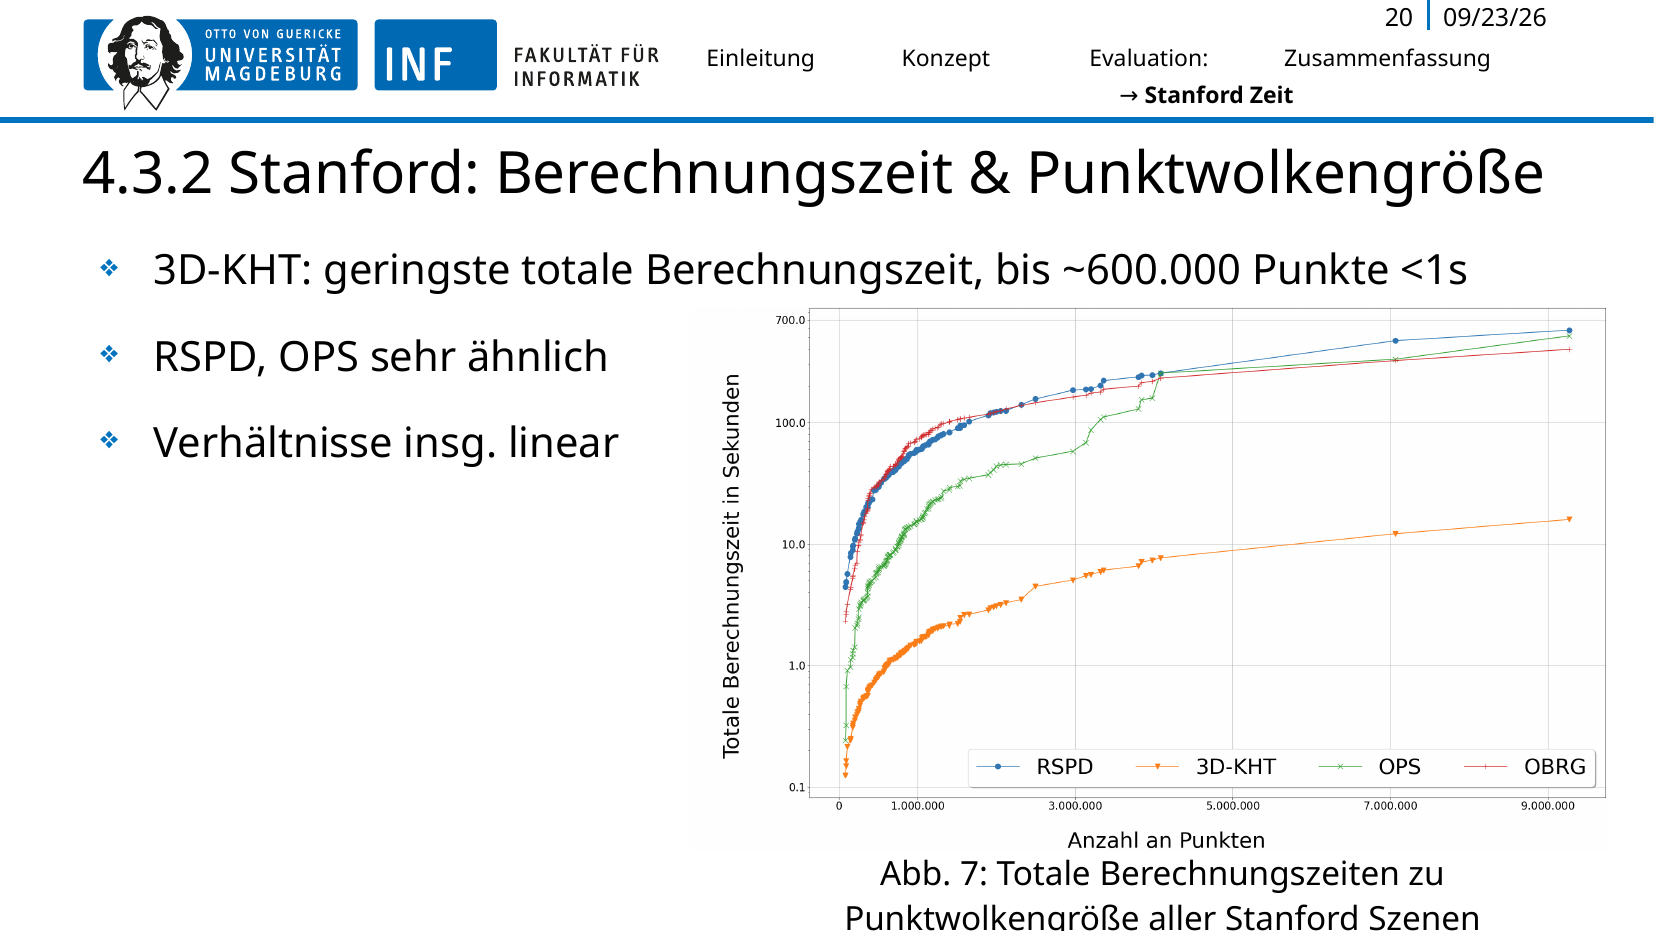

# 4.3.2 Stanford: Berechnungszeit & Punktwolkengröße
3D-KHT: geringste totale Berechnungszeit, bis ~600.000 Punkte <1s
RSPD, OPS sehr ähnlich
Verhältnisse insg. linear
Abb. 7: Totale Berechnungszeiten zu Punktwolkengröße aller Stanford Szenen